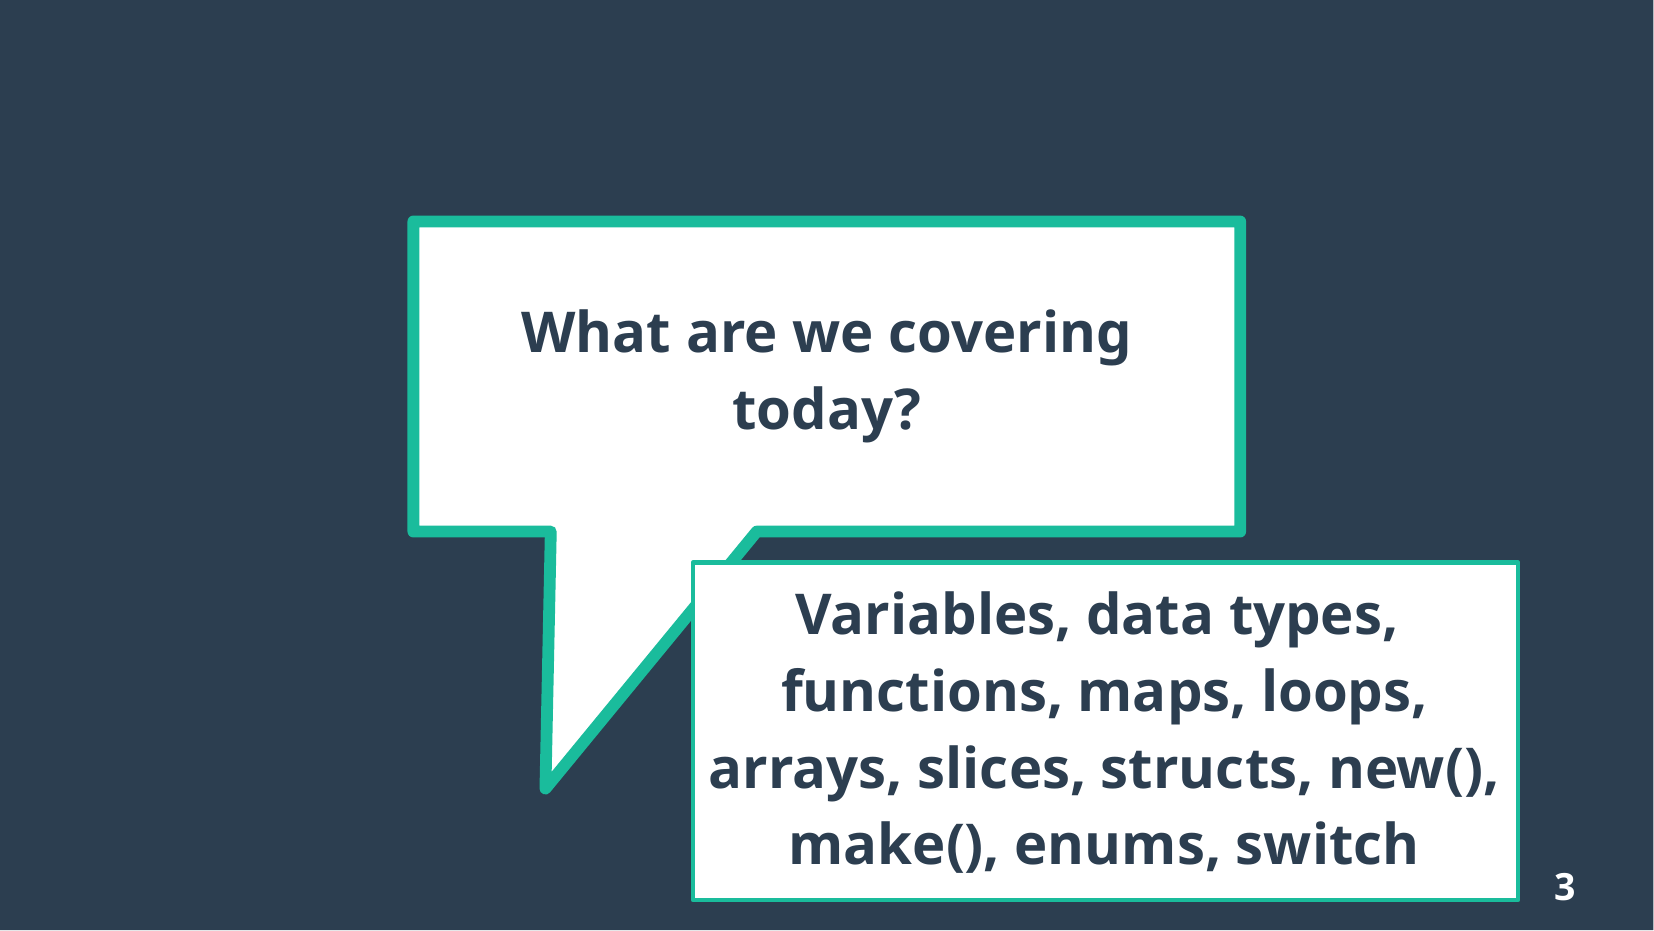

# What are we covering today?
Variables, data types, functions, maps, loops, arrays, slices, structs, new(), make(), enums, switch
3